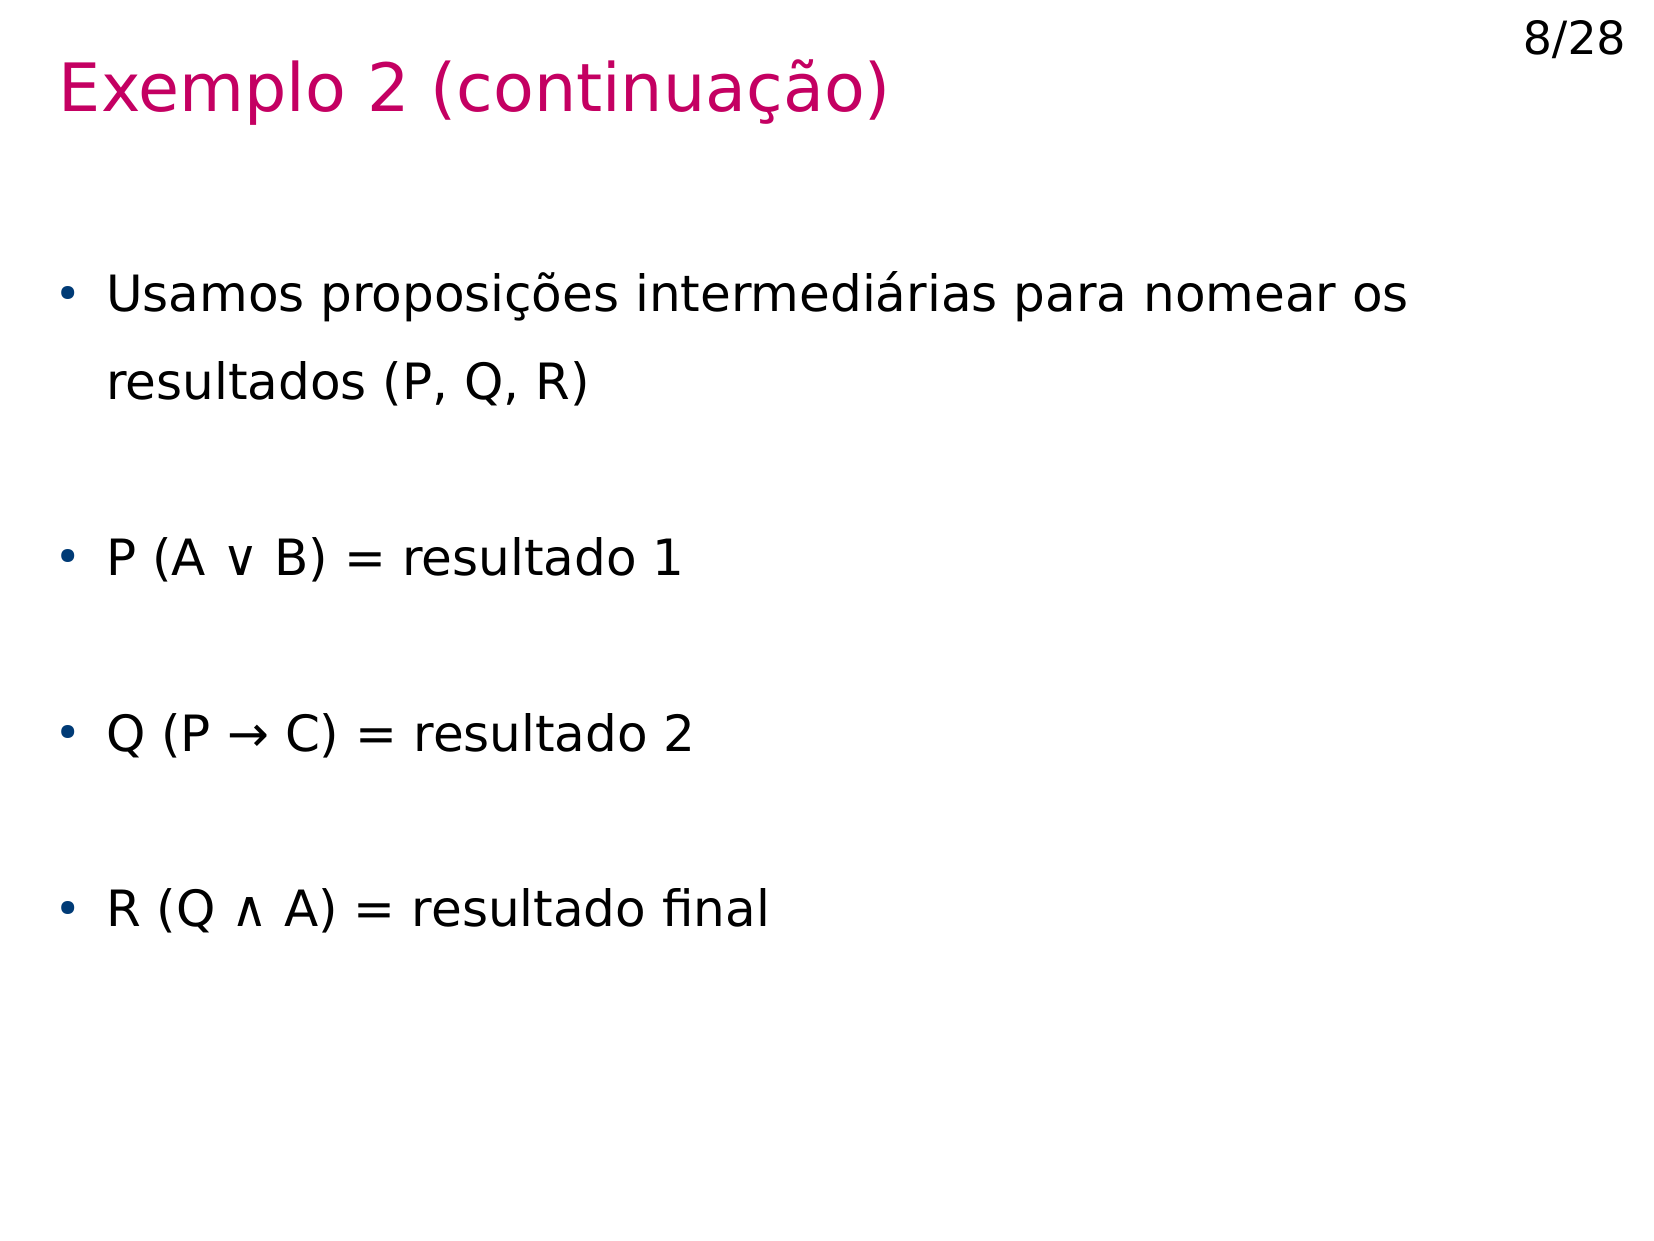

8
# Exemplo 2 (continuação)
Usamos proposições intermediárias para nomear os resultados (P, Q, R)
P (A ∨ B) = resultado 1
Q (P → C) = resultado 2
R (Q ∧ A) = resultado final